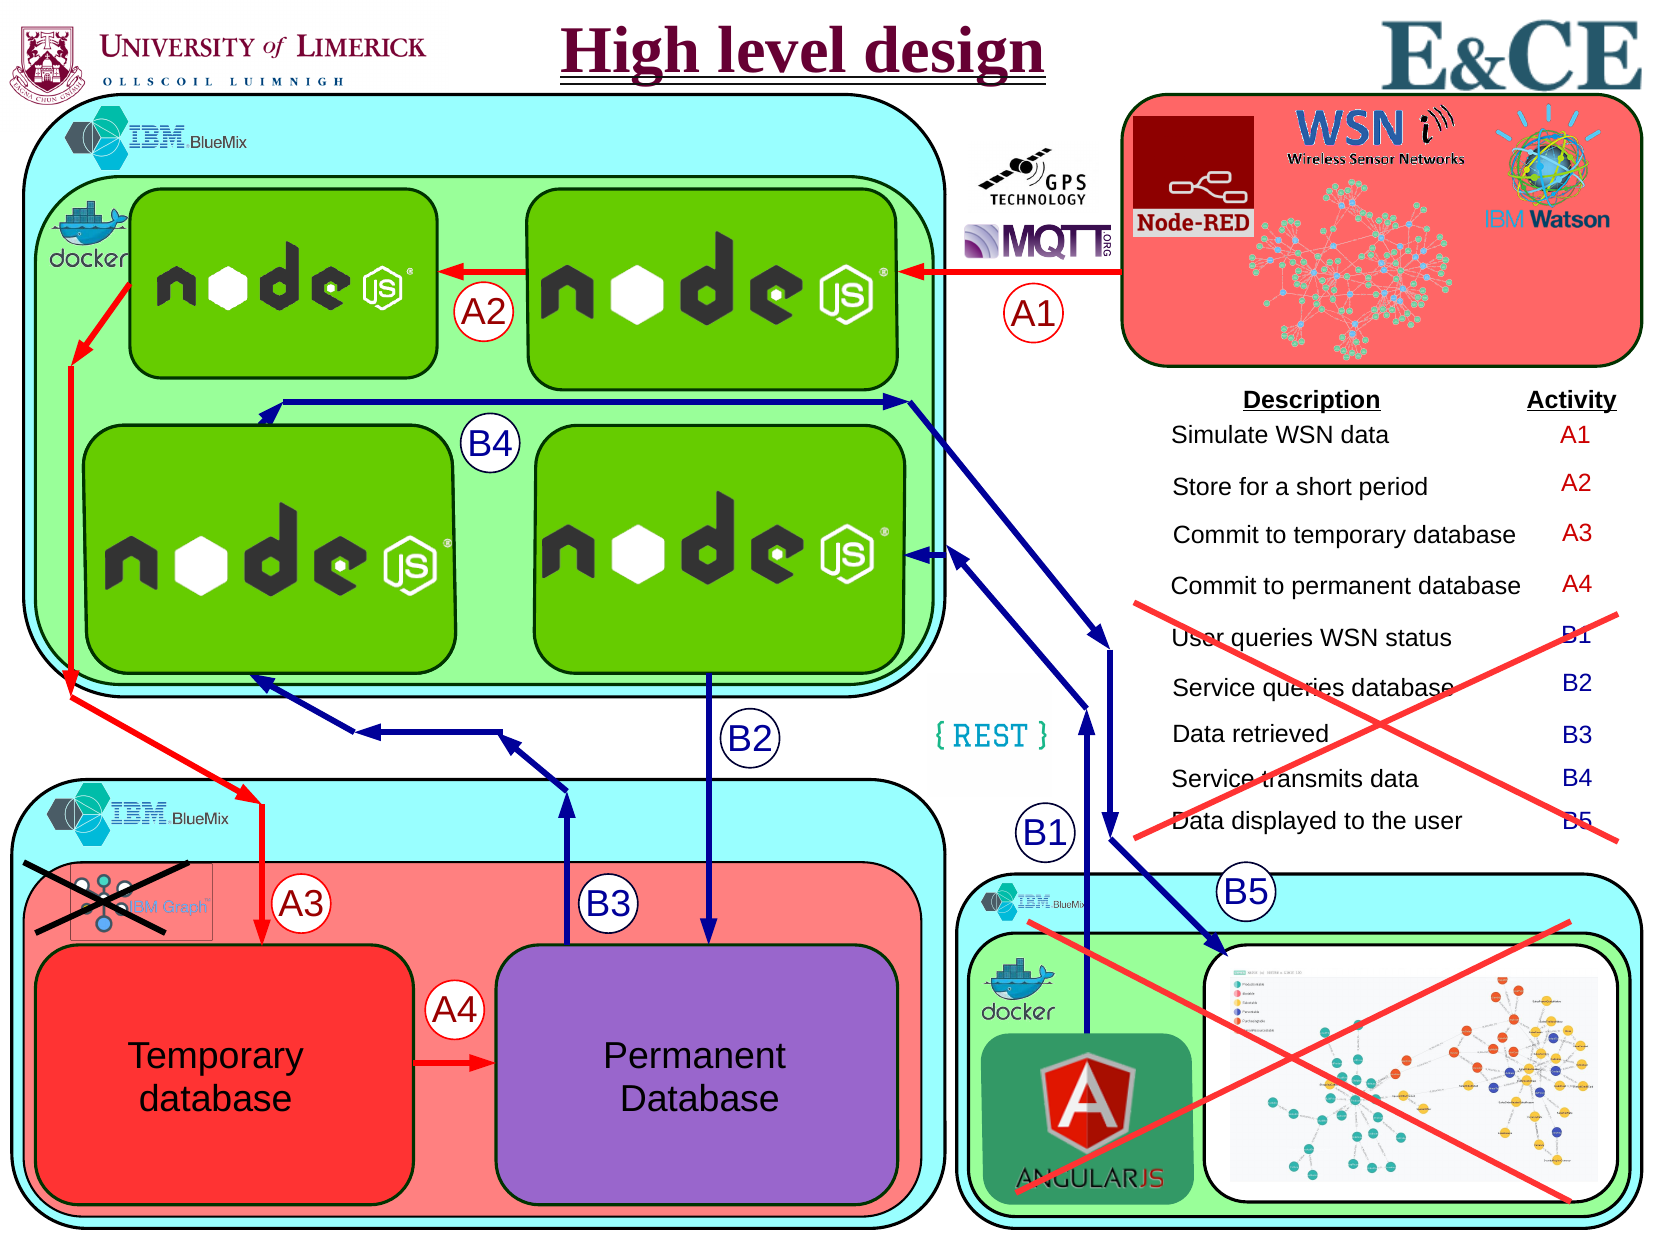

# High level design
A2
A1
Description
Activity
B4
Simulate WSN data
A1
A2
Store for a short period
A3
Commit to temporary database
A4
Commit to permanent database
B1
User queries WSN status
B2
Service queries database
B2
Data retrieved
B3
B4
Service transmits data
B5
Data displayed to the user
B1
B5
A3
B3
A4
Temporary
database
Permanent
Database